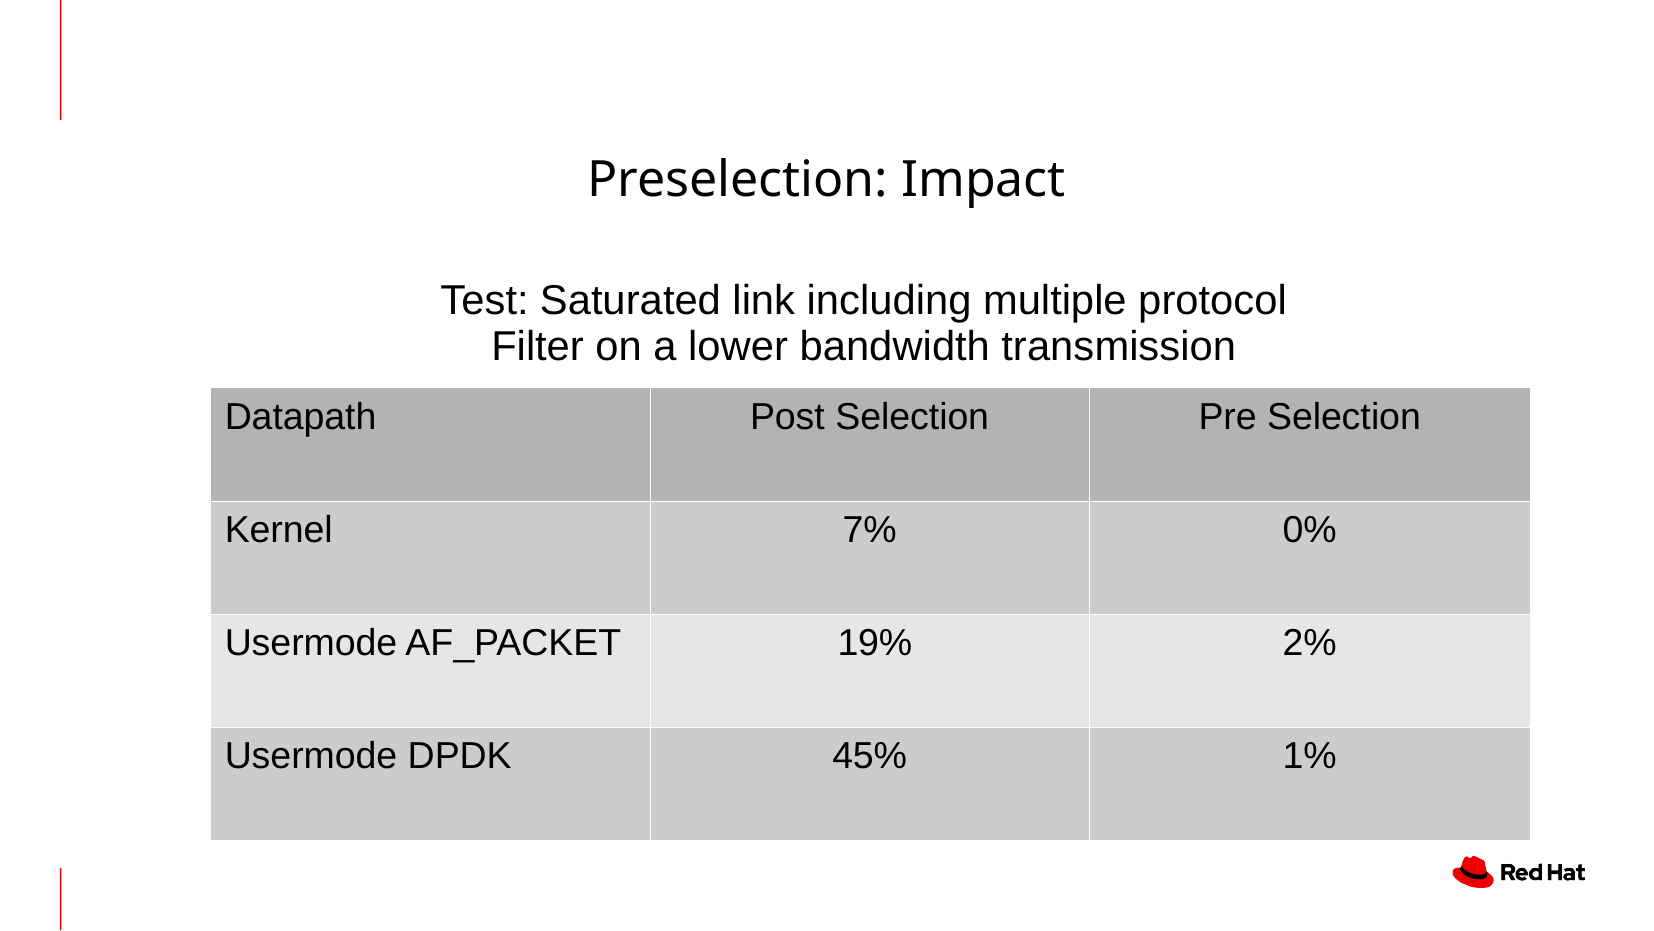

# Preselection: Impact
Test: Saturated link including multiple protocol
Filter on a lower bandwidth transmission
| Datapath | Post Selection | Pre Selection |
| --- | --- | --- |
| Kernel | 7% | 0% |
| Usermode AF\_PACKET | 19% | 2% |
| Usermode DPDK | 45% | 1% |